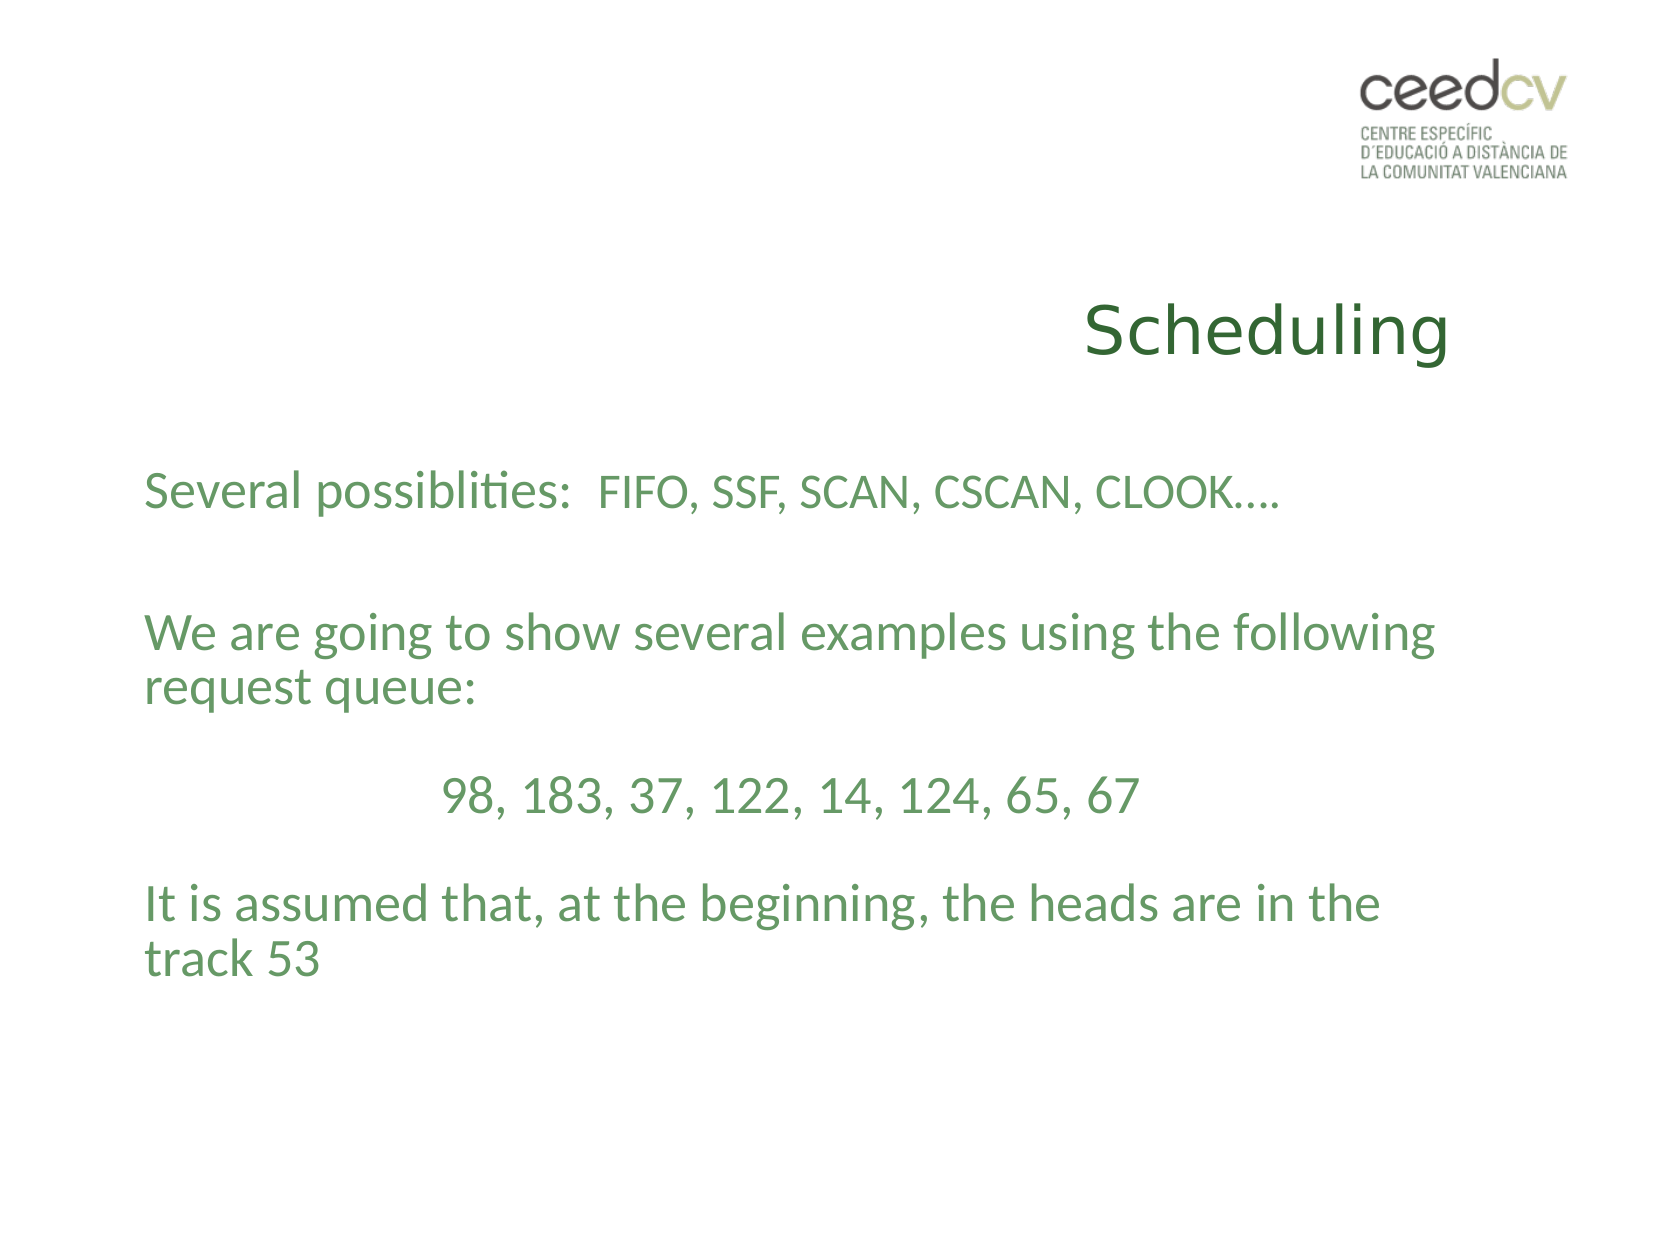

Scheduling
Several possiblities: FIFO, SSF, SCAN, CSCAN, CLOOK….
We are going to show several examples using the following request queue:
98, 183, 37, 122, 14, 124, 65, 67
It is assumed that, at the beginning, the heads are in the track 53